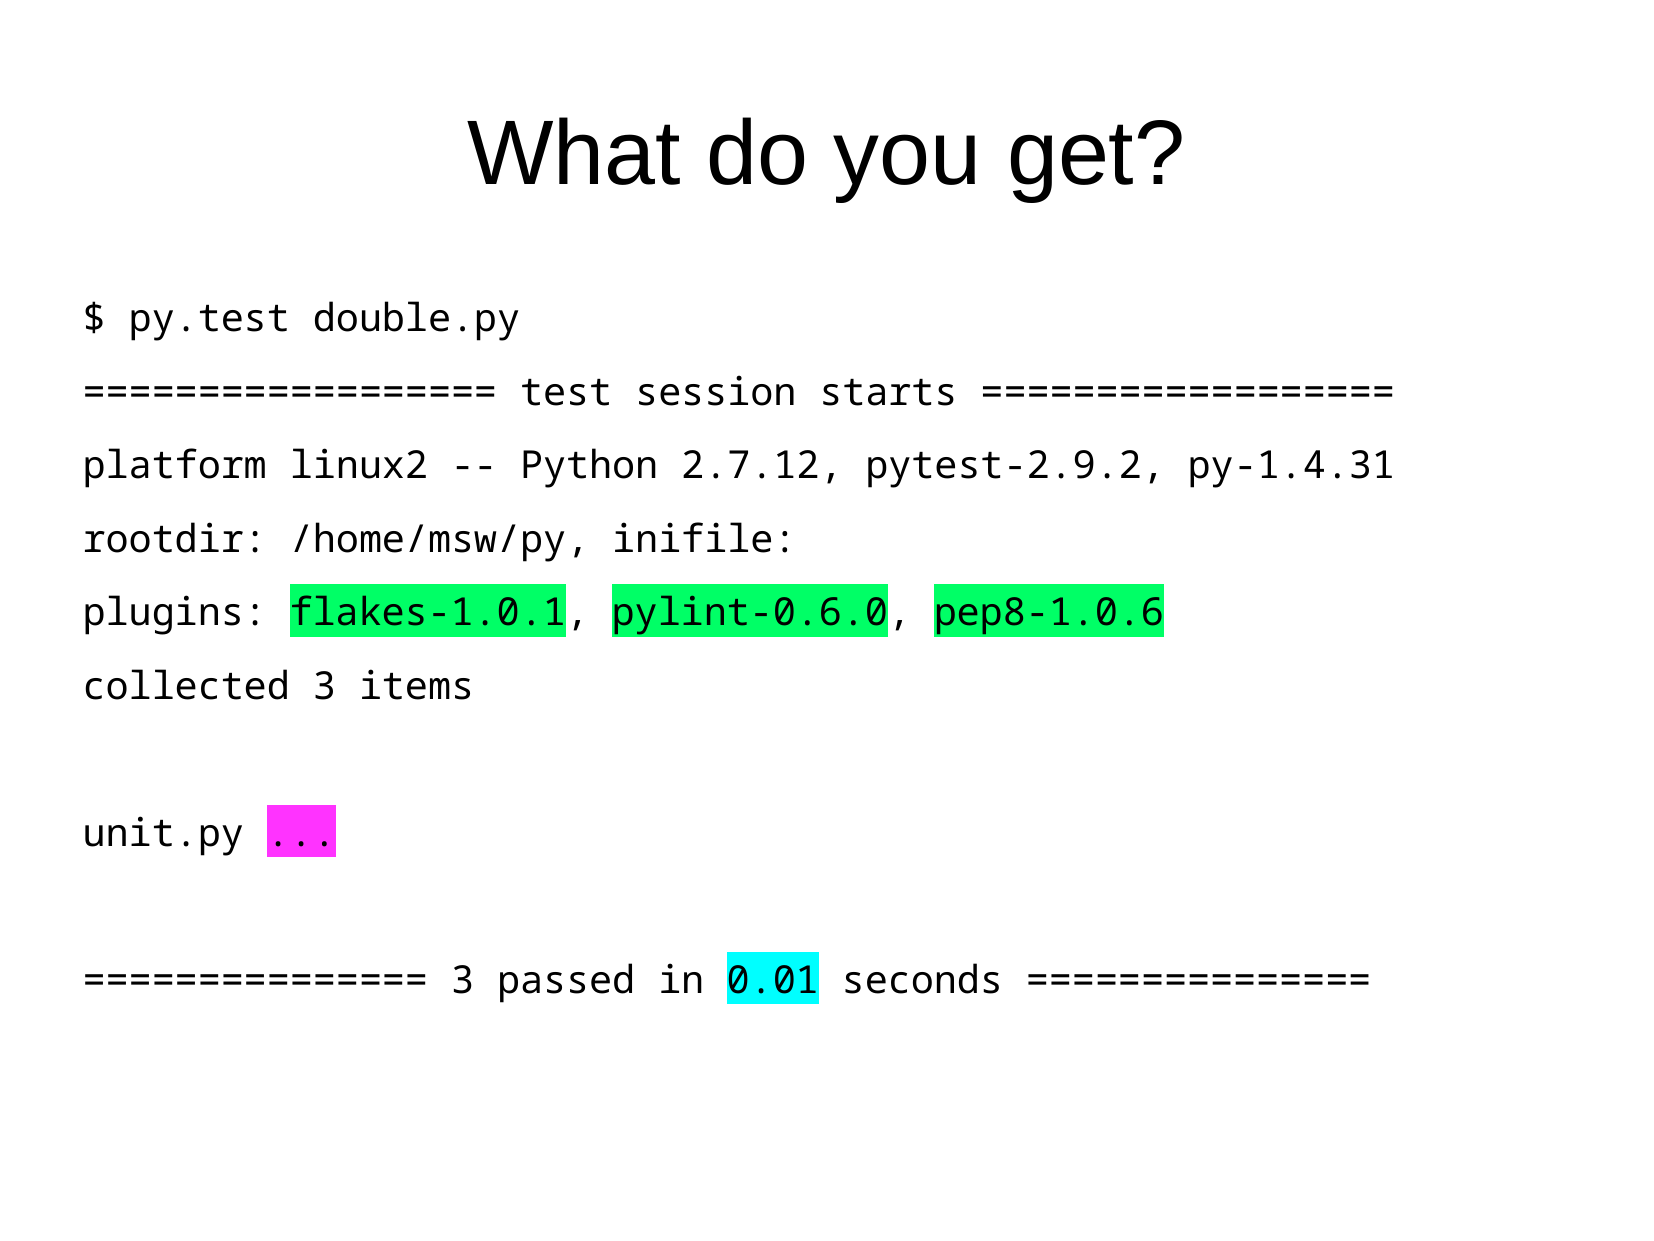

# What do you get?
$ py.test double.py
================== test session starts ==================
platform linux2 -- Python 2.7.12, pytest-2.9.2, py-1.4.31
rootdir: /home/msw/py, inifile:
plugins: flakes-1.0.1, pylint-0.6.0, pep8-1.0.6
collected 3 items
unit.py ...
=============== 3 passed in 0.01 seconds ===============